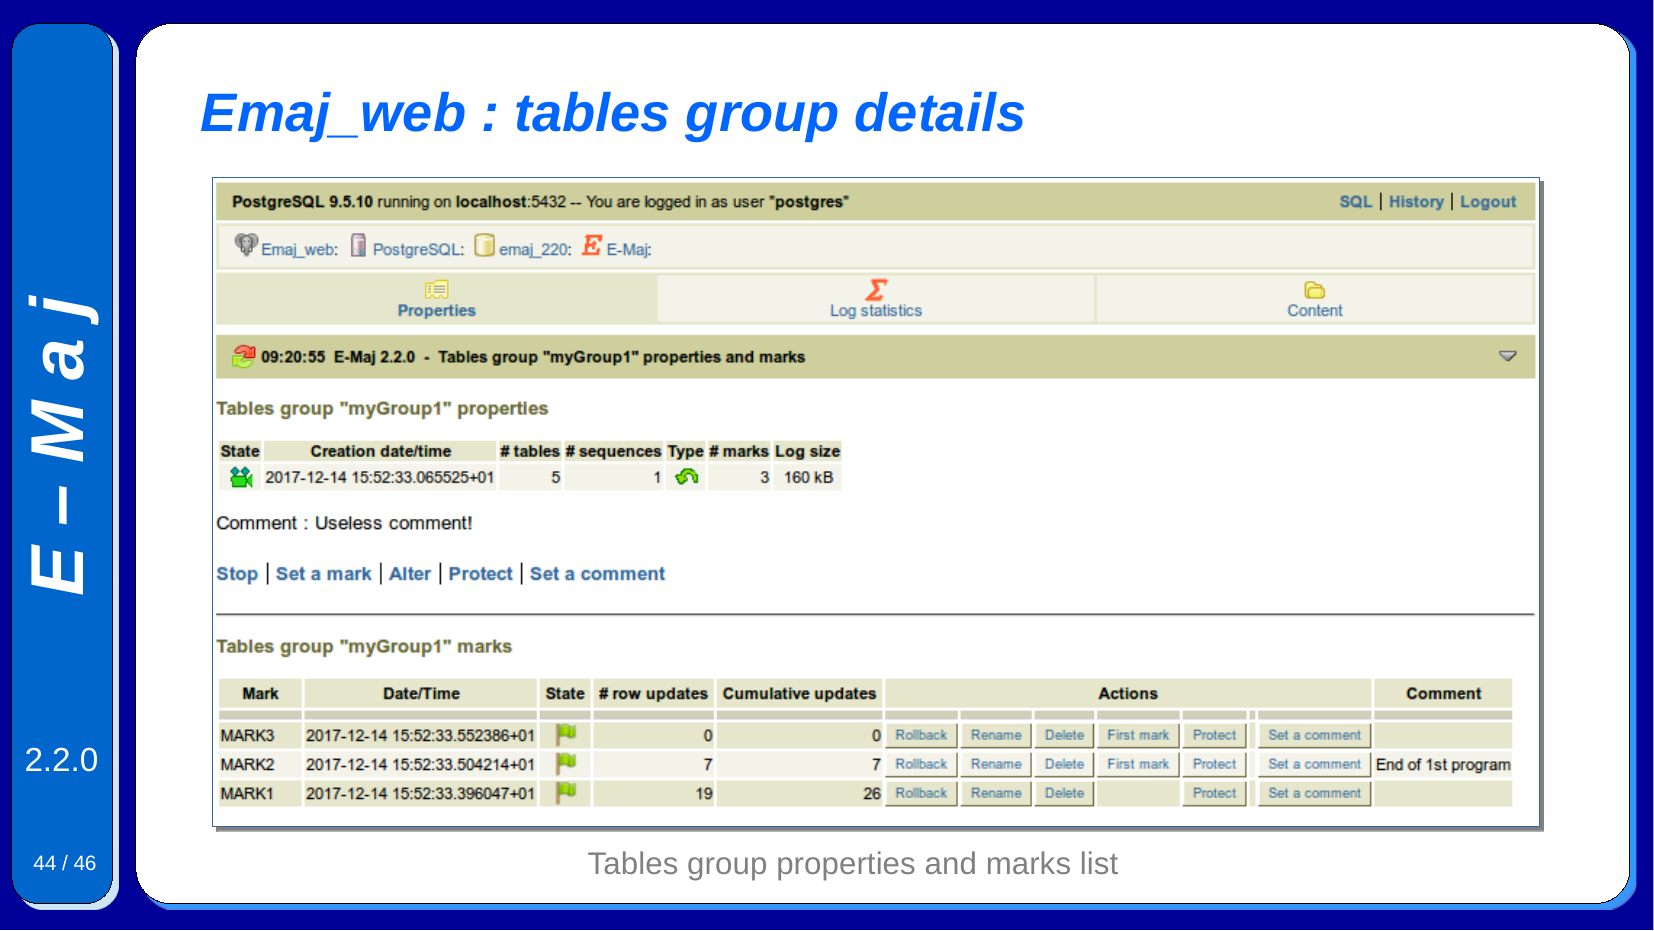

# Emaj_web : tables group details
Tables group properties and marks list